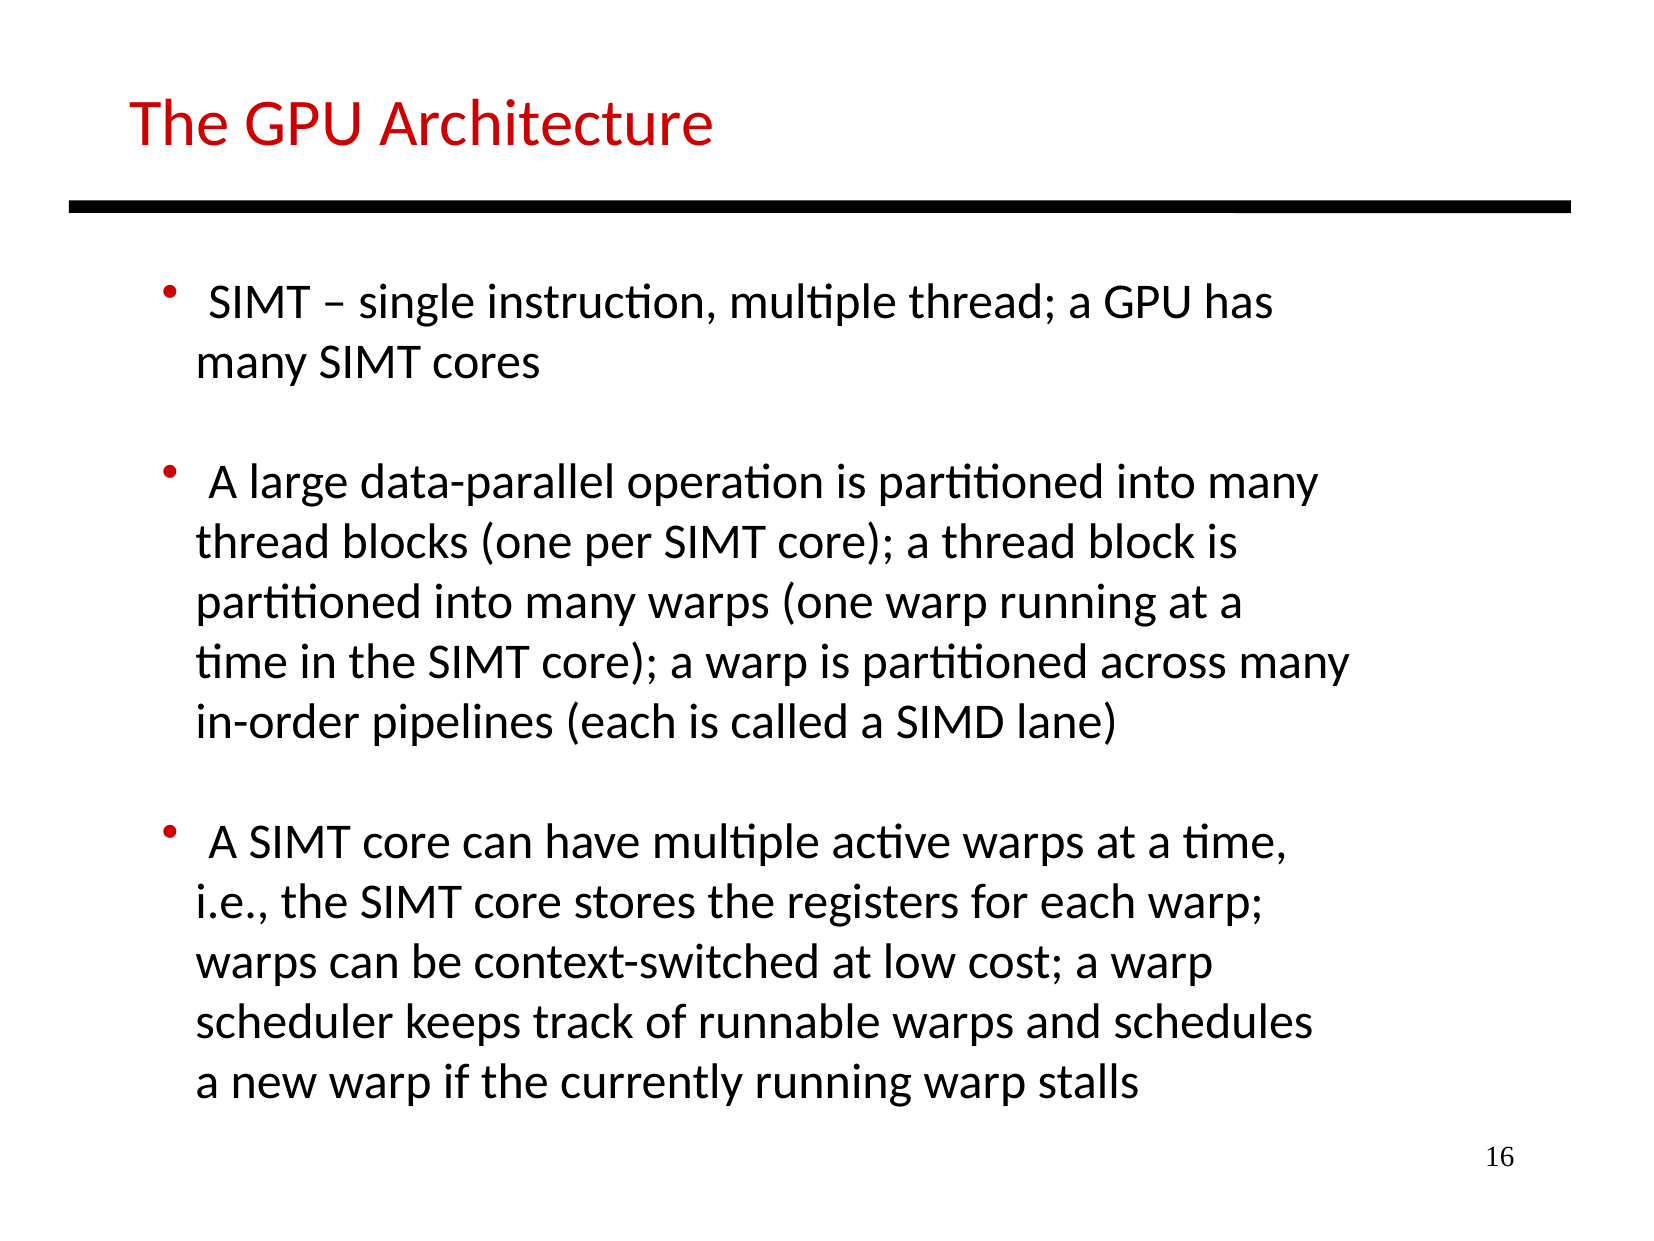

The GPU Architecture
 SIMT – single instruction, multiple thread; a GPU has
 many SIMT cores
 A large data-parallel operation is partitioned into many
 thread blocks (one per SIMT core); a thread block is
 partitioned into many warps (one warp running at a
 time in the SIMT core); a warp is partitioned across many
 in-order pipelines (each is called a SIMD lane)
 A SIMT core can have multiple active warps at a time,
 i.e., the SIMT core stores the registers for each warp;
 warps can be context-switched at low cost; a warp
 scheduler keeps track of runnable warps and schedules
 a new warp if the currently running warp stalls